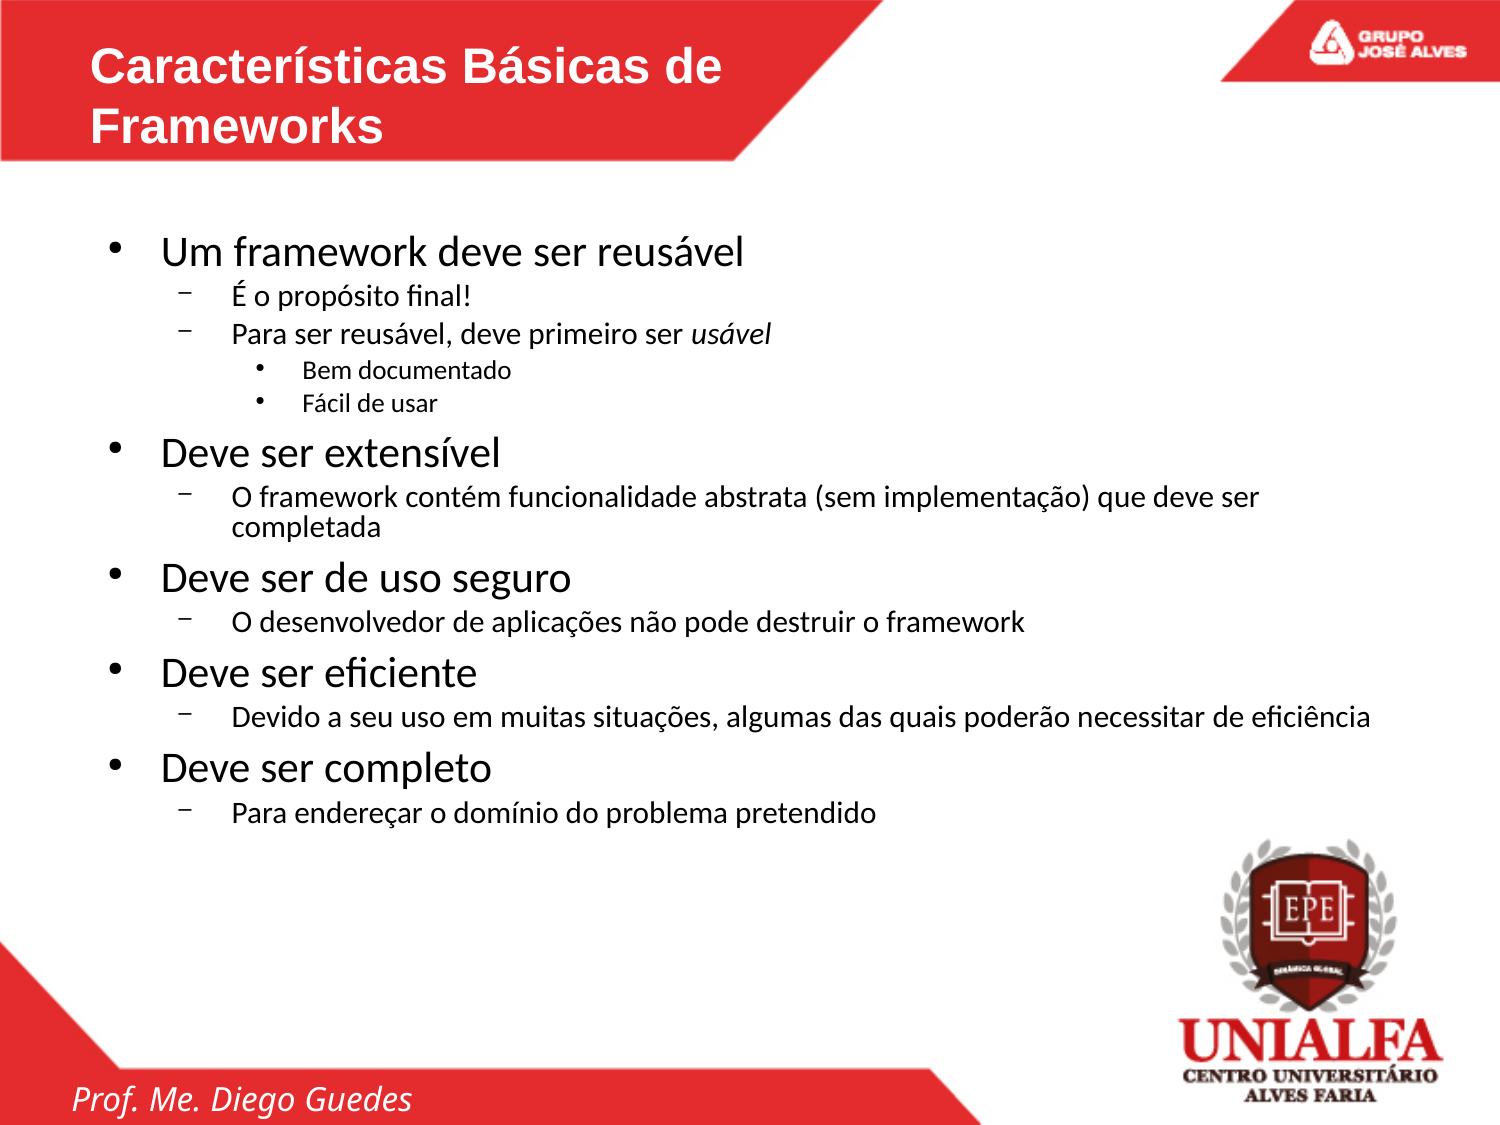

Características Básicas de Frameworks
# Um framework deve ser reusável
É o propósito final!
Para ser reusável, deve primeiro ser usável
Bem documentado
Fácil de usar
Deve ser extensível
O framework contém funcionalidade abstrata (sem implementação) que deve ser completada
Deve ser de uso seguro
O desenvolvedor de aplicações não pode destruir o framework
Deve ser eficiente
Devido a seu uso em muitas situações, algumas das quais poderão necessitar de eficiência
Deve ser completo
Para endereçar o domínio do problema pretendido
Prof. Me. Diego Guedes